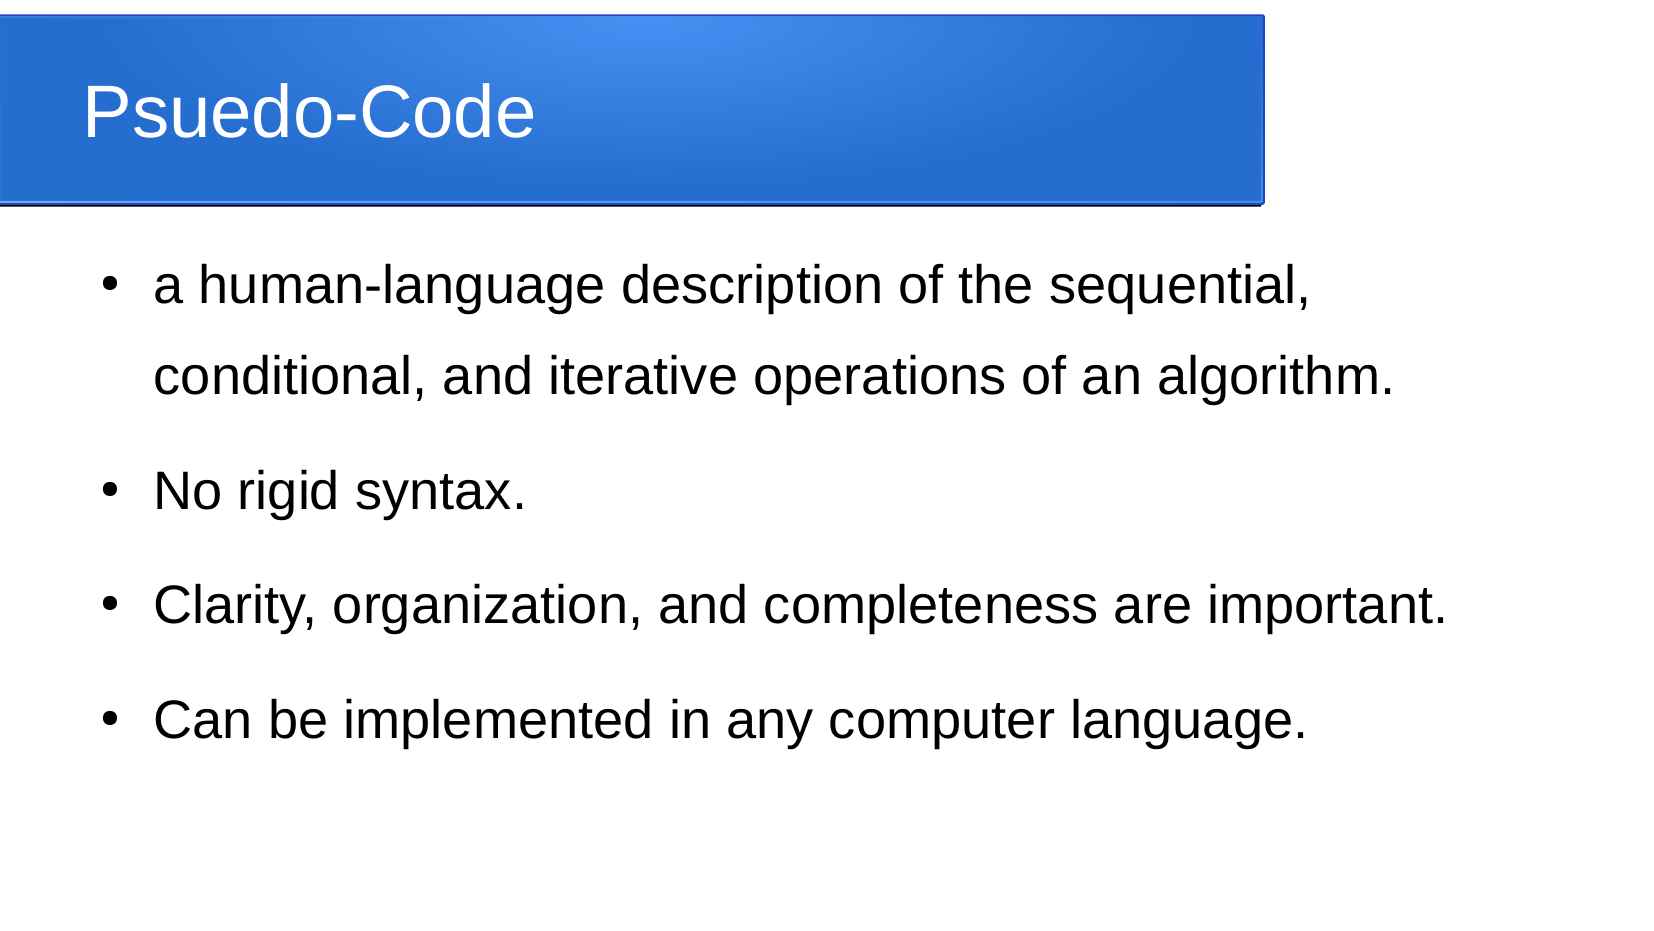

# Psuedo-Code
a human-language description of the sequential, conditional, and iterative operations of an algorithm.
No rigid syntax.
Clarity, organization, and completeness are important.
Can be implemented in any computer language.